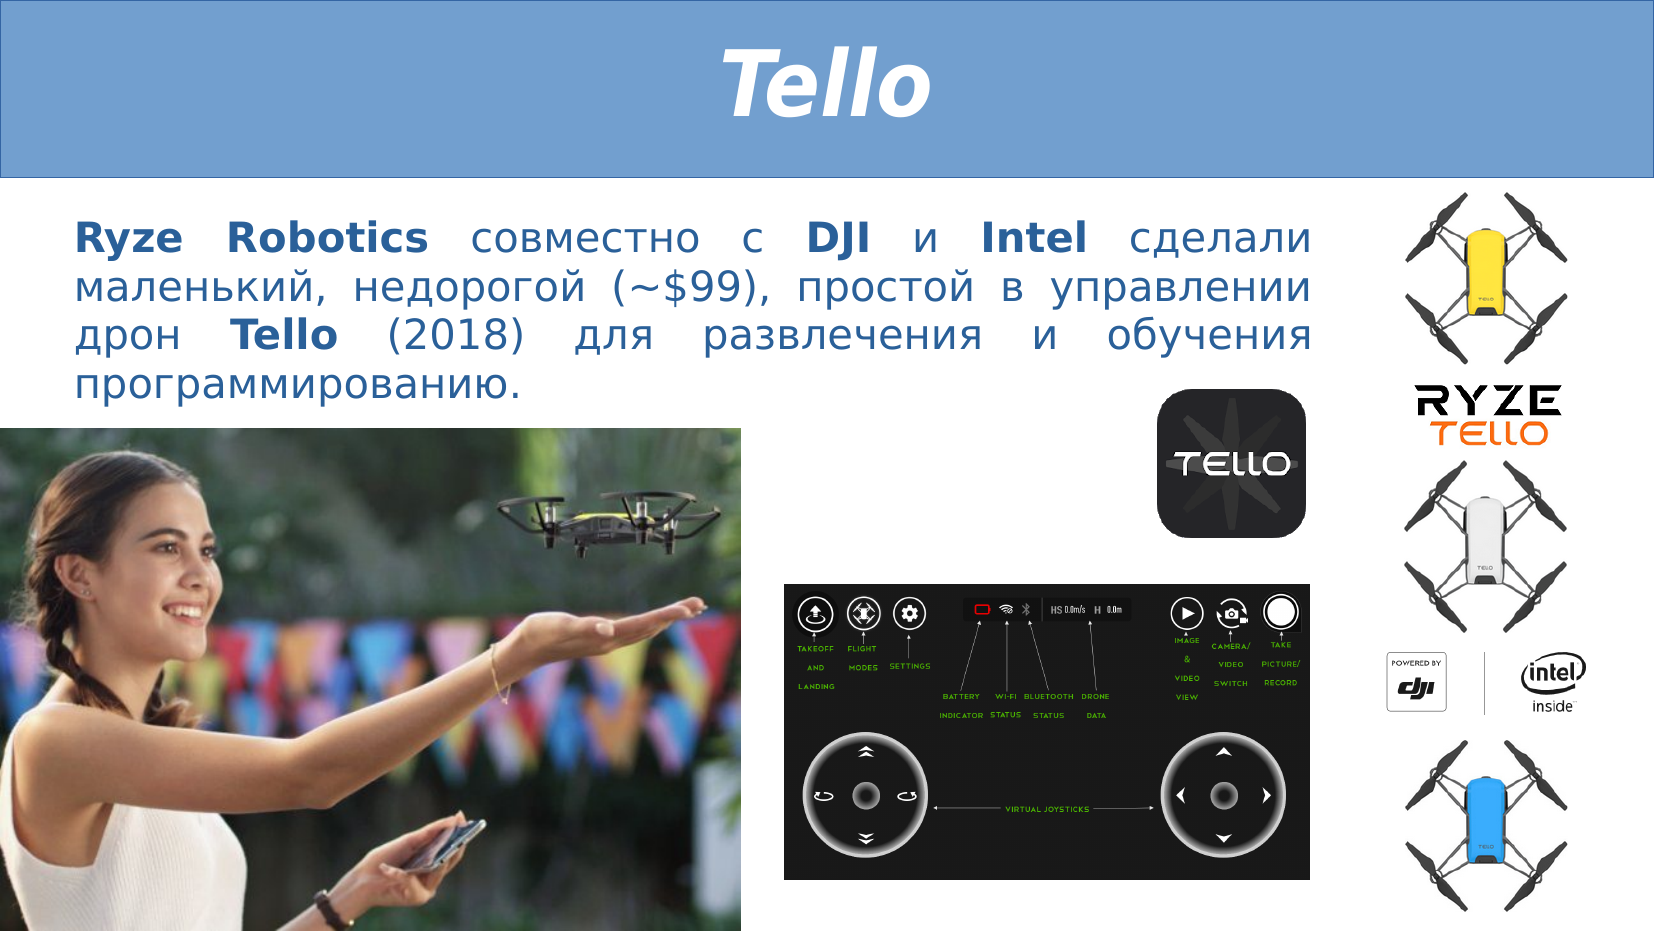

Tello
Ryze Robotics совместно с DJI и Intel сделали маленький, недорогой (~$99), простой в управлении дрон Tello (2018) для развлечения и обучения программированию.